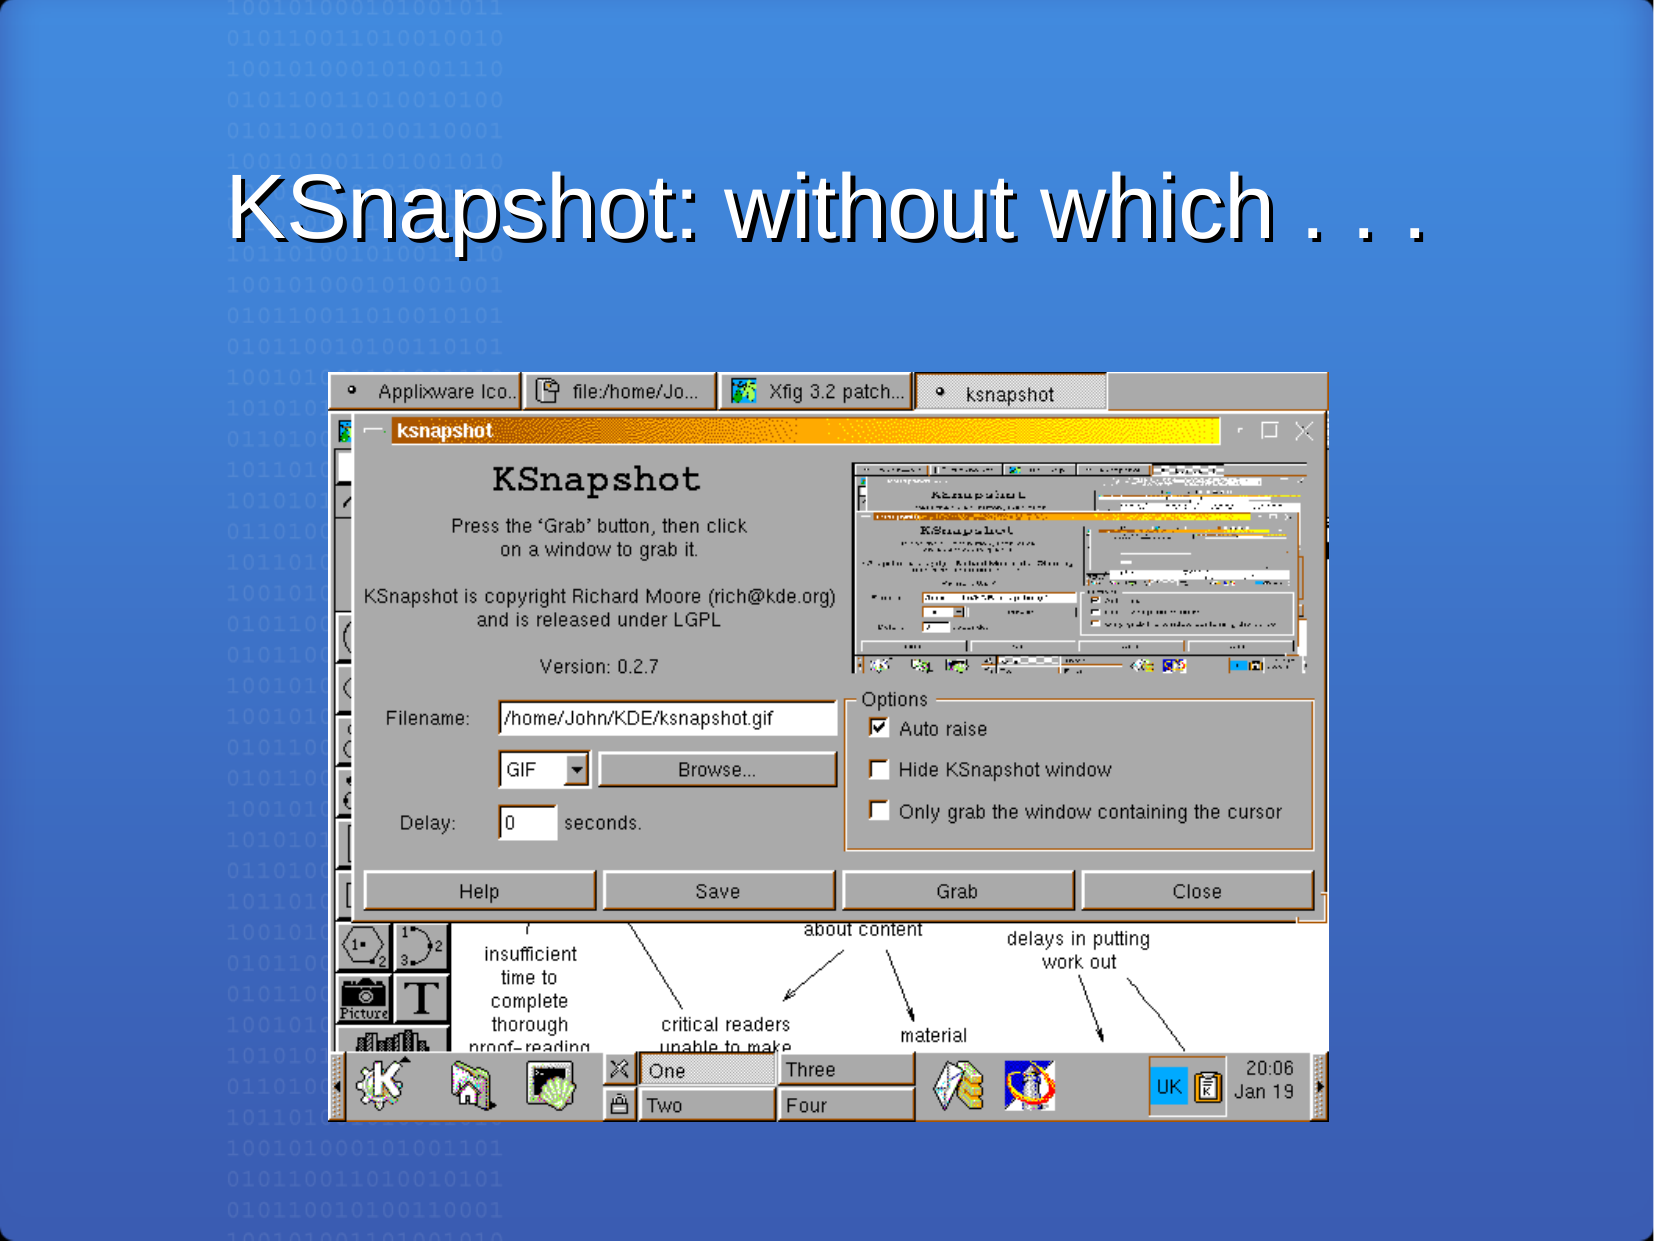

# KSnapshot: without which . . .